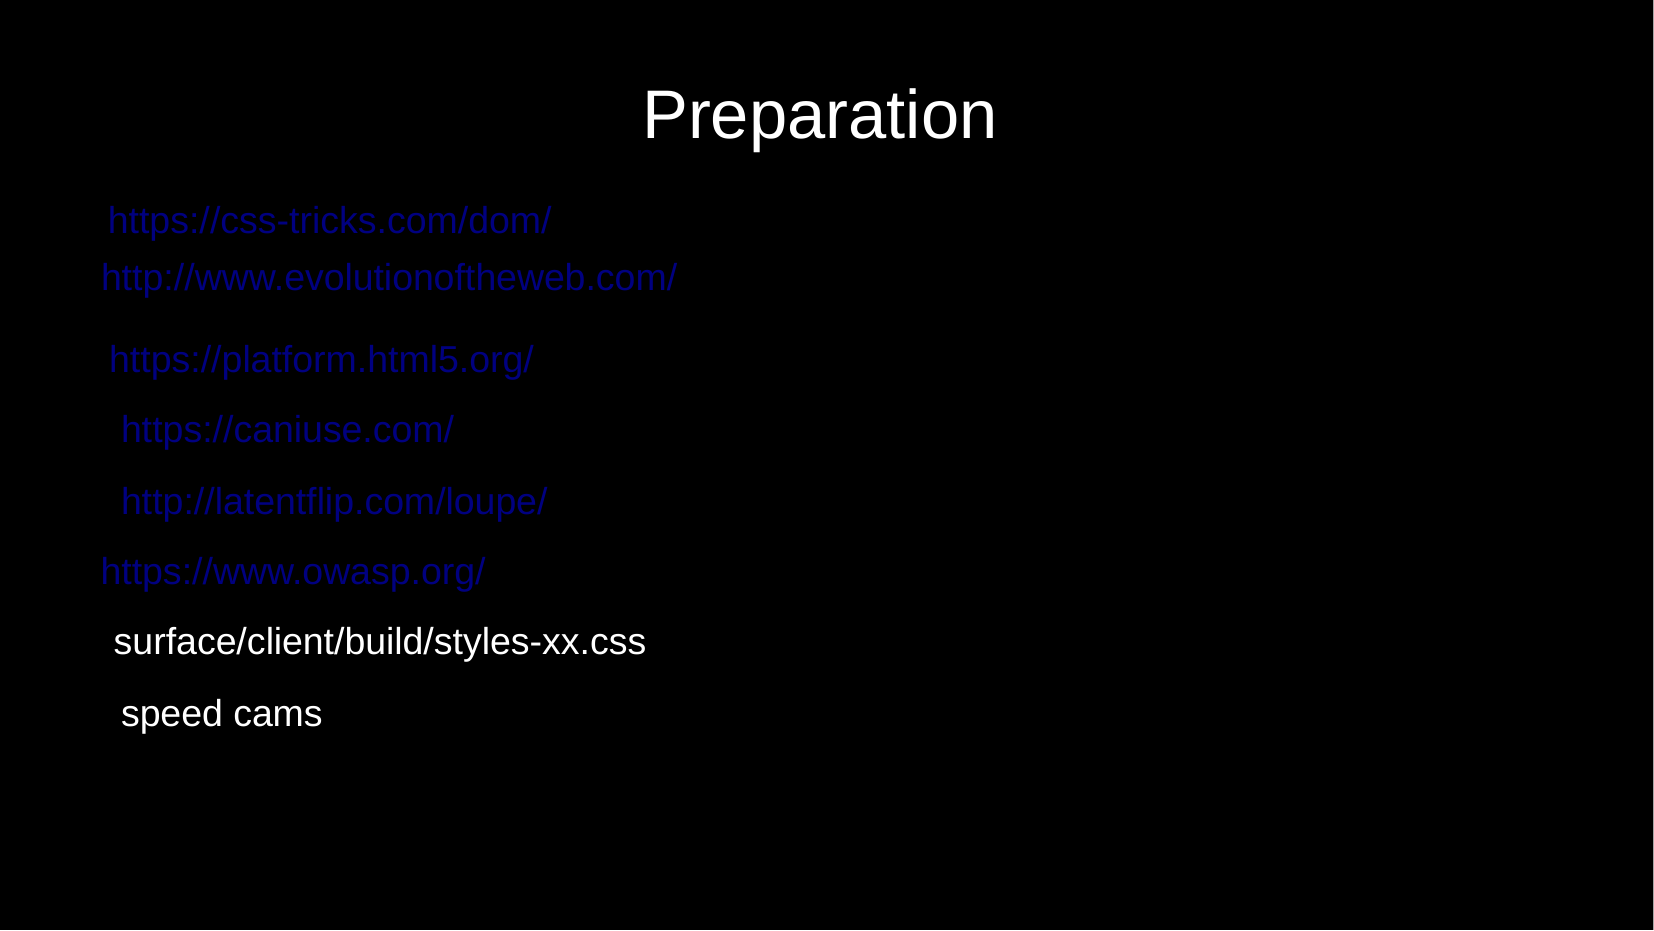

# Preparation
https://css-tricks.com/dom/
http://www.evolutionoftheweb.com/
https://platform.html5.org/
https://caniuse.com/
http://latentflip.com/loupe/
https://www.owasp.org/
surface/client/build/styles-xx.css
speed cams